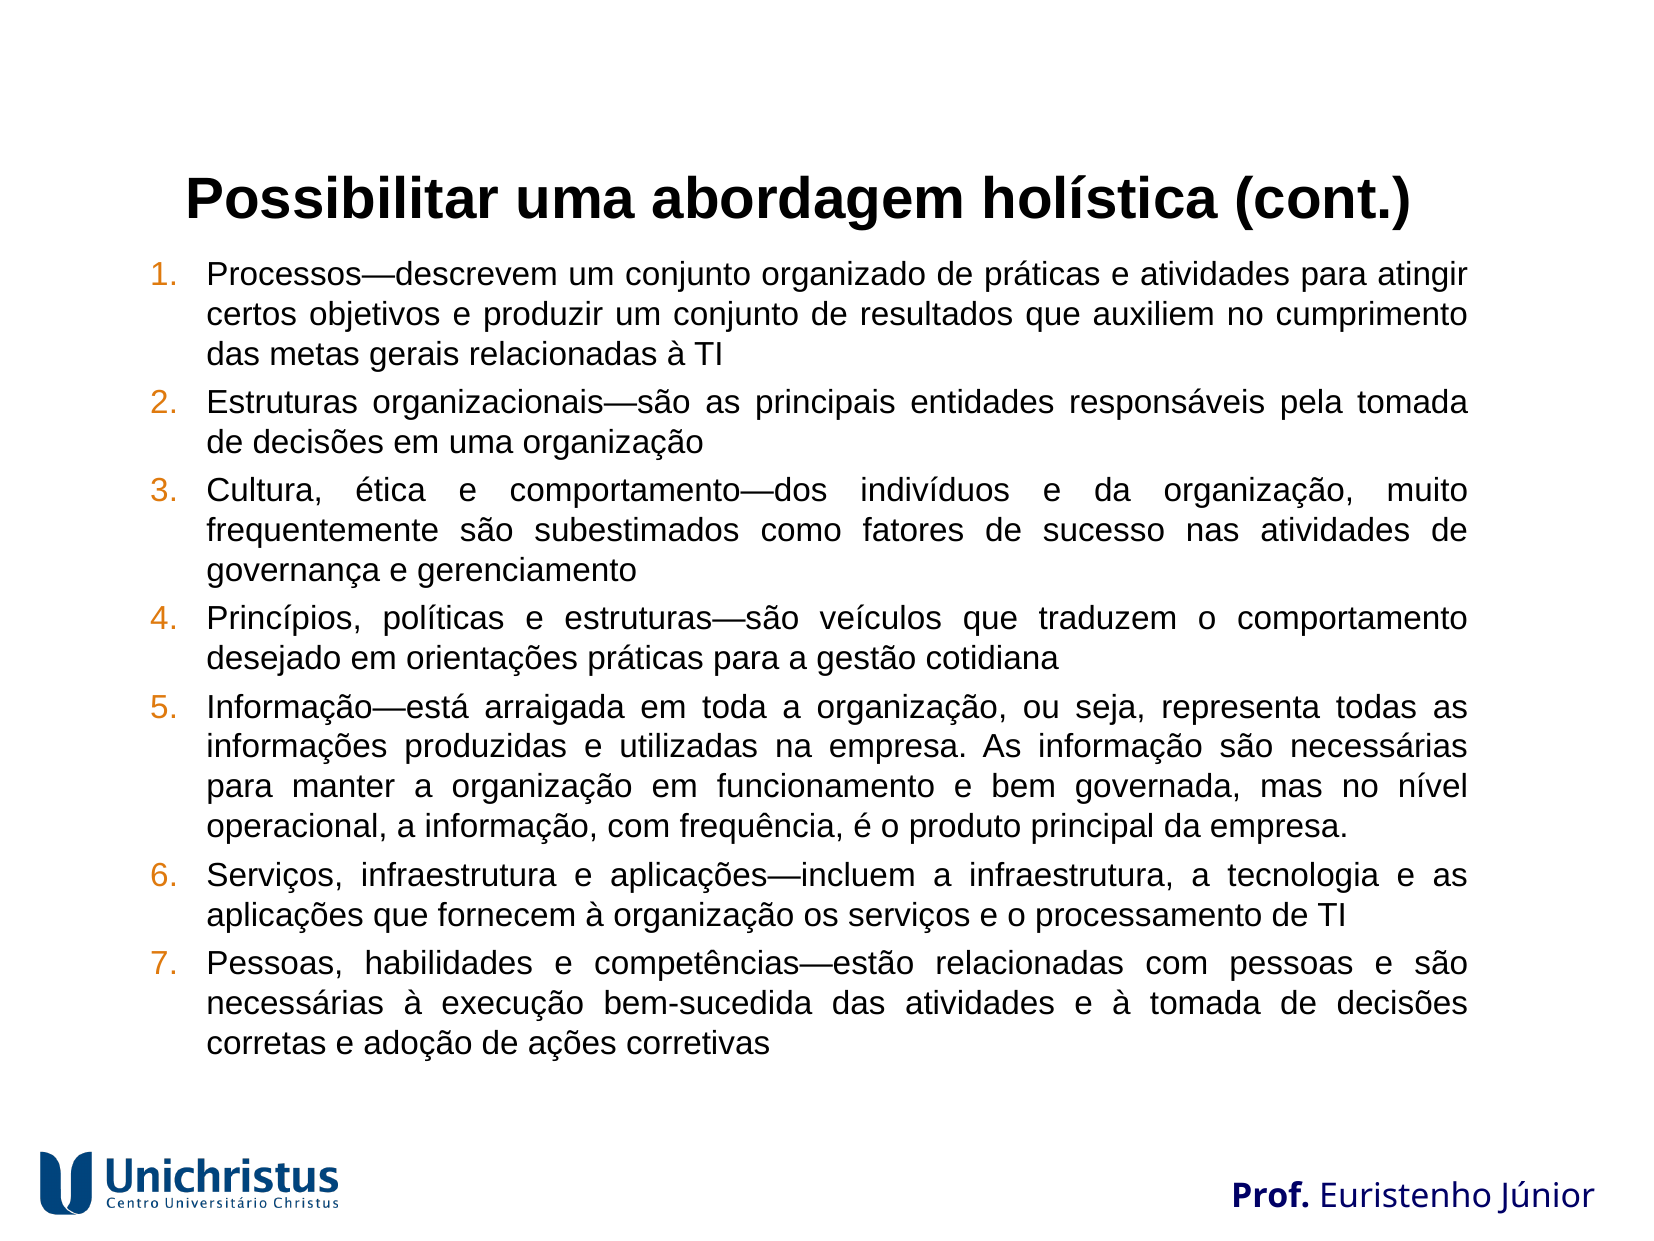

# Possibilitar uma abordagem holística (cont.)
Processos—descrevem um conjunto organizado de práticas e atividades para atingir certos objetivos e produzir um conjunto de resultados que auxiliem no cumprimento das metas gerais relacionadas à TI
Estruturas organizacionais—são as principais entidades responsáveis pela tomada de decisões em uma organização
Cultura, ética e comportamento—dos indivíduos e da organização, muito frequentemente são subestimados como fatores de sucesso nas atividades de governança e gerenciamento
Princípios, políticas e estruturas—são veículos que traduzem o comportamento desejado em orientações práticas para a gestão cotidiana
Informação—está arraigada em toda a organização, ou seja, representa todas as informações produzidas e utilizadas na empresa. As informação são necessárias para manter a organização em funcionamento e bem governada, mas no nível operacional, a informação, com frequência, é o produto principal da empresa.
Serviços, infraestrutura e aplicações—incluem a infraestrutura, a tecnologia e as aplicações que fornecem à organização os serviços e o processamento de TI
Pessoas, habilidades e competências—estão relacionadas com pessoas e são necessárias à execução bem-sucedida das atividades e à tomada de decisões corretas e adoção de ações corretivas
Prof. Euristenho Júnior